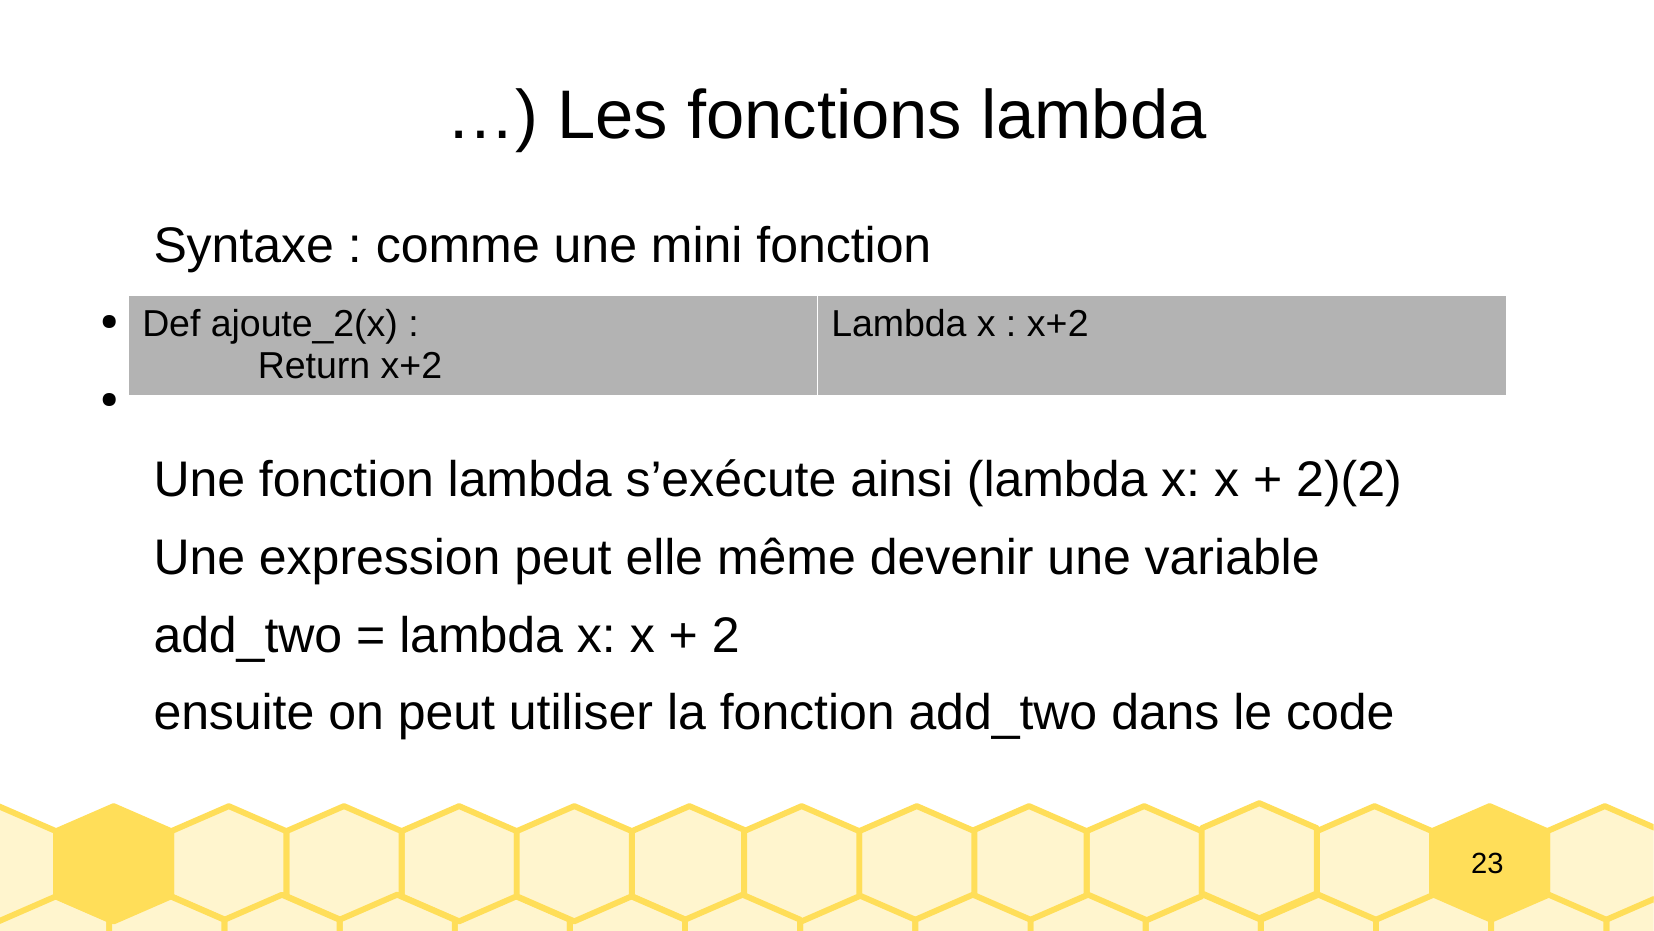

# …) Les fonctions lambda
Syntaxe : comme une mini fonction
Une fonction lambda s’exécute ainsi (lambda x: x + 2)(2)
Une expression peut elle même devenir une variable
add_two = lambda x: x + 2
ensuite on peut utiliser la fonction add_two dans le code
| Def ajoute\_2(x) : Return x+2 | Lambda x : x+2 |
| --- | --- |